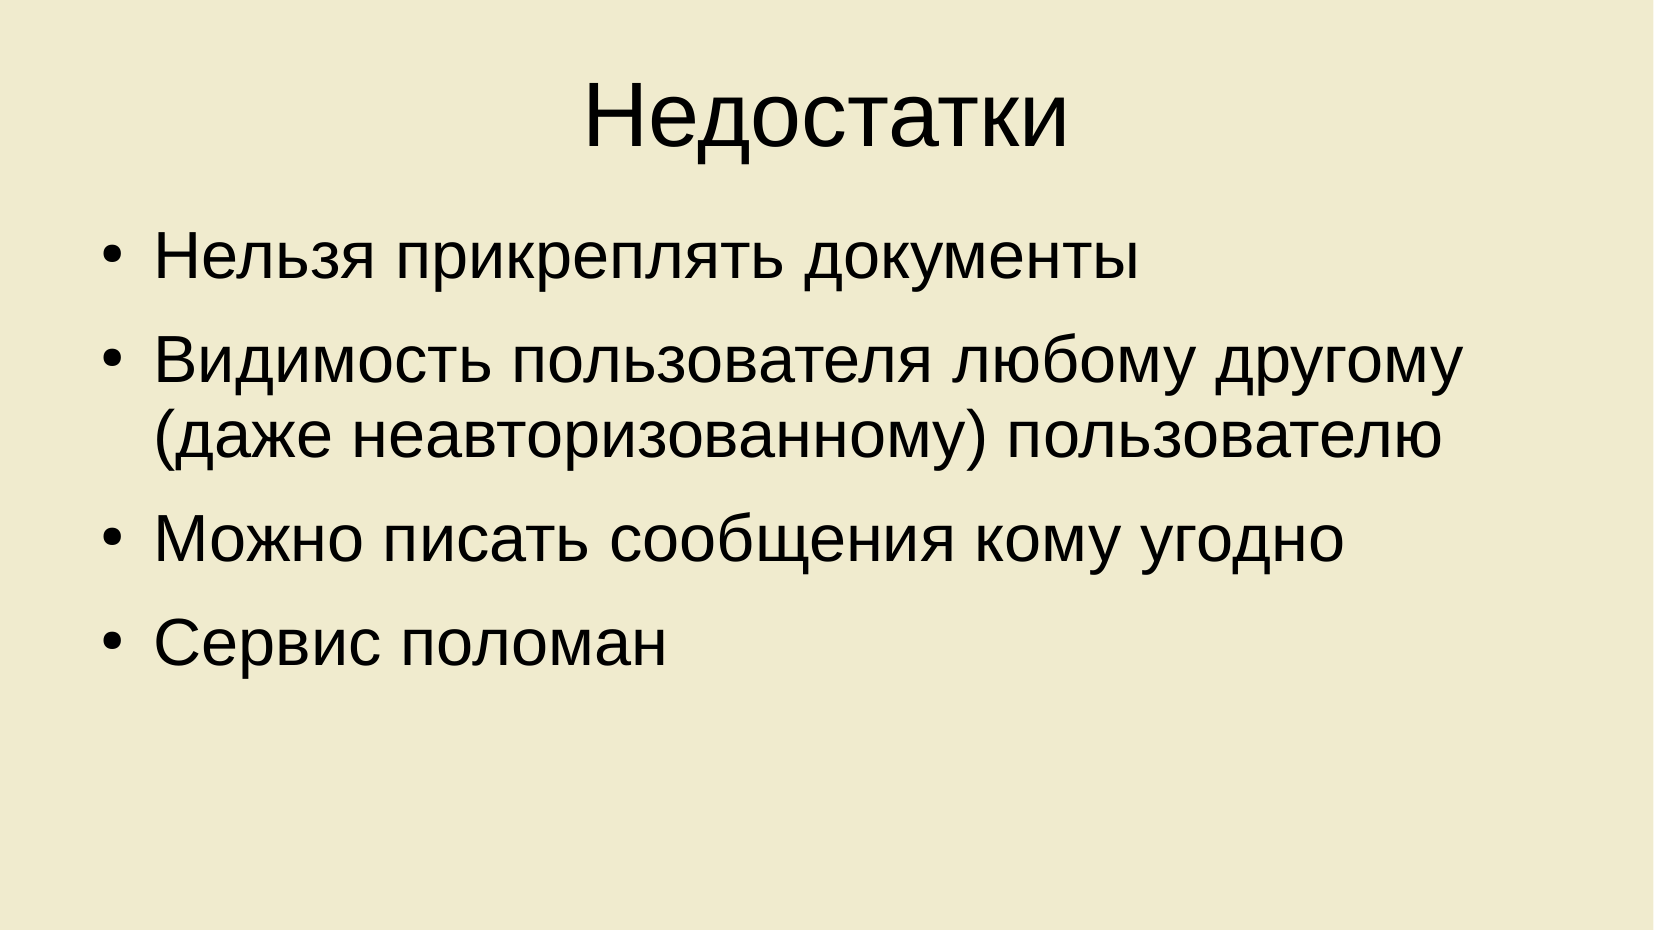

# Недостатки
Нельзя прикреплять документы
Видимость пользователя любому другому (даже неавторизованному) пользователю
Можно писать сообщения кому угодно
Сервис поломан